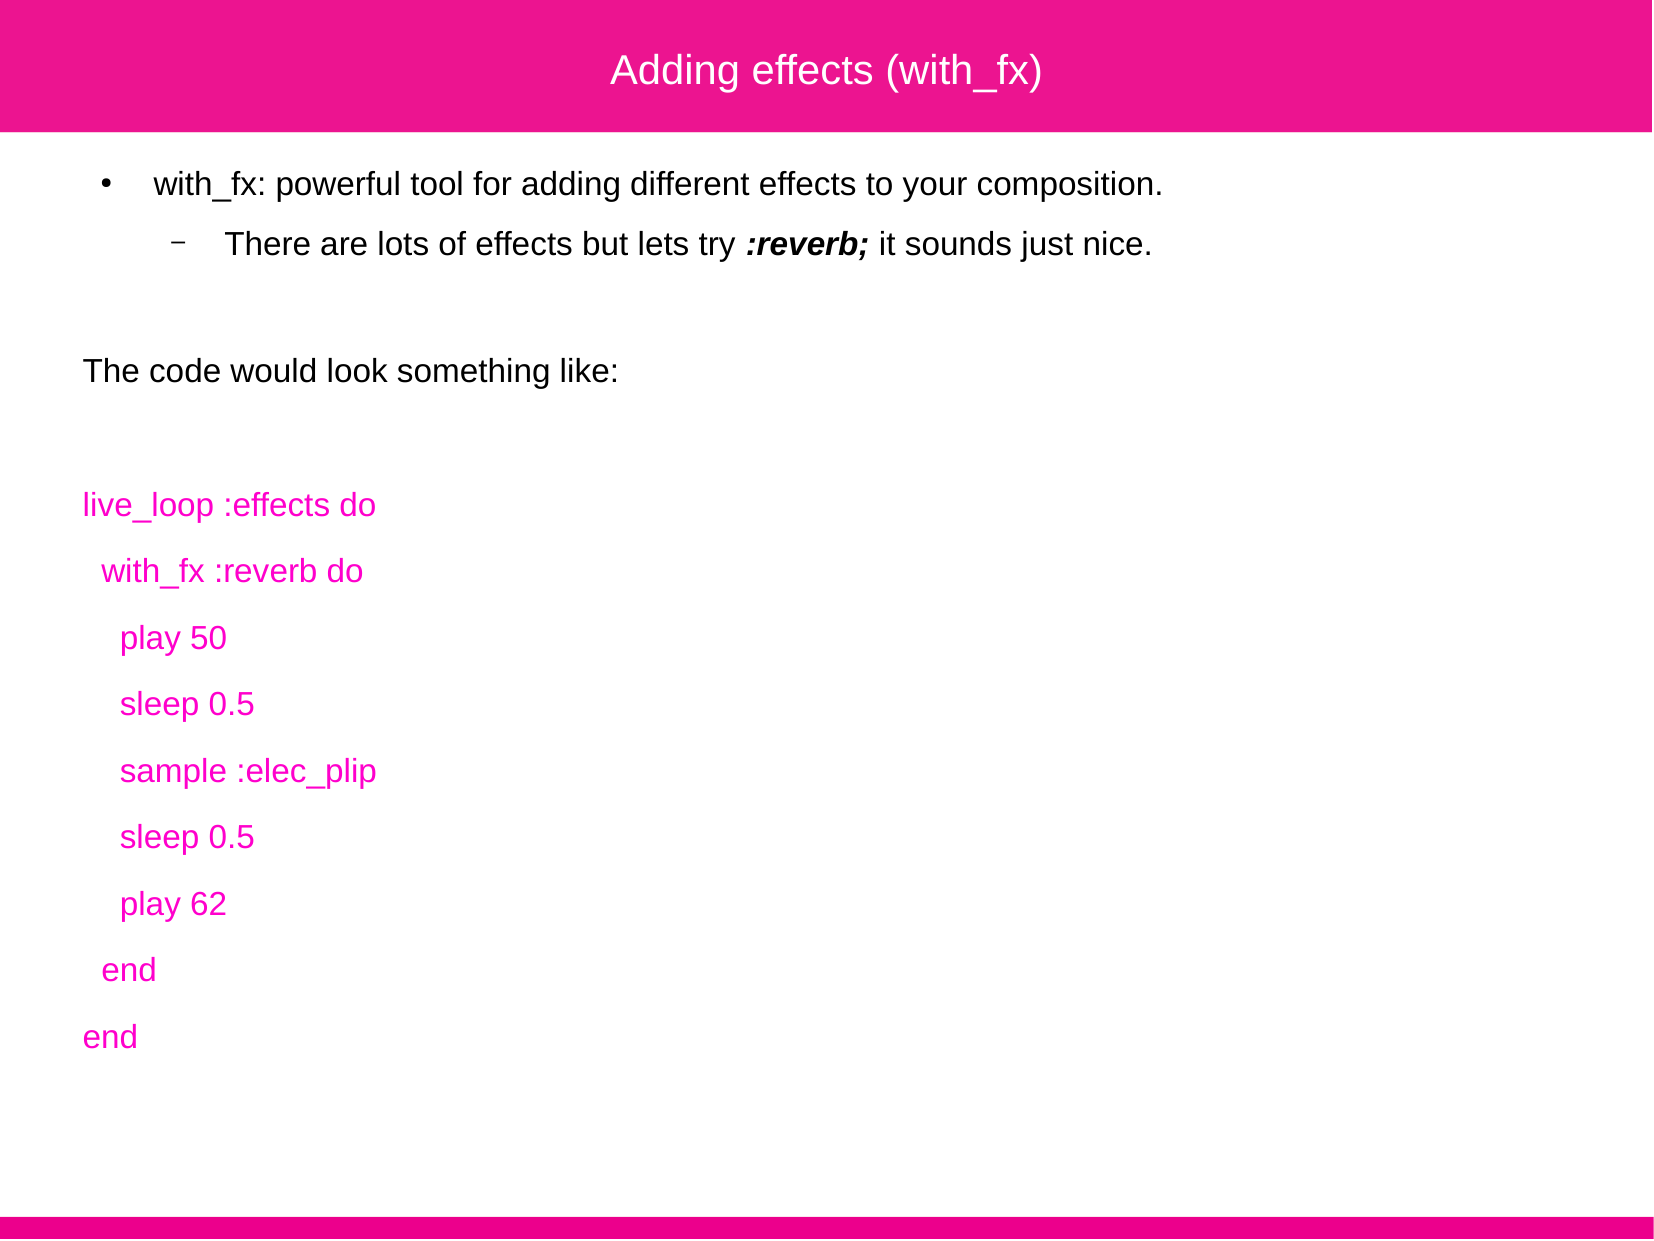

Adding effects (with_fx)
# with_fx: powerful tool for adding different effects to your composition.
There are lots of effects but lets try :reverb; it sounds just nice.
The code would look something like:
live_loop :effects do
 with_fx :reverb do
 play 50
 sleep 0.5
 sample :elec_plip
 sleep 0.5
 play 62
 end
end